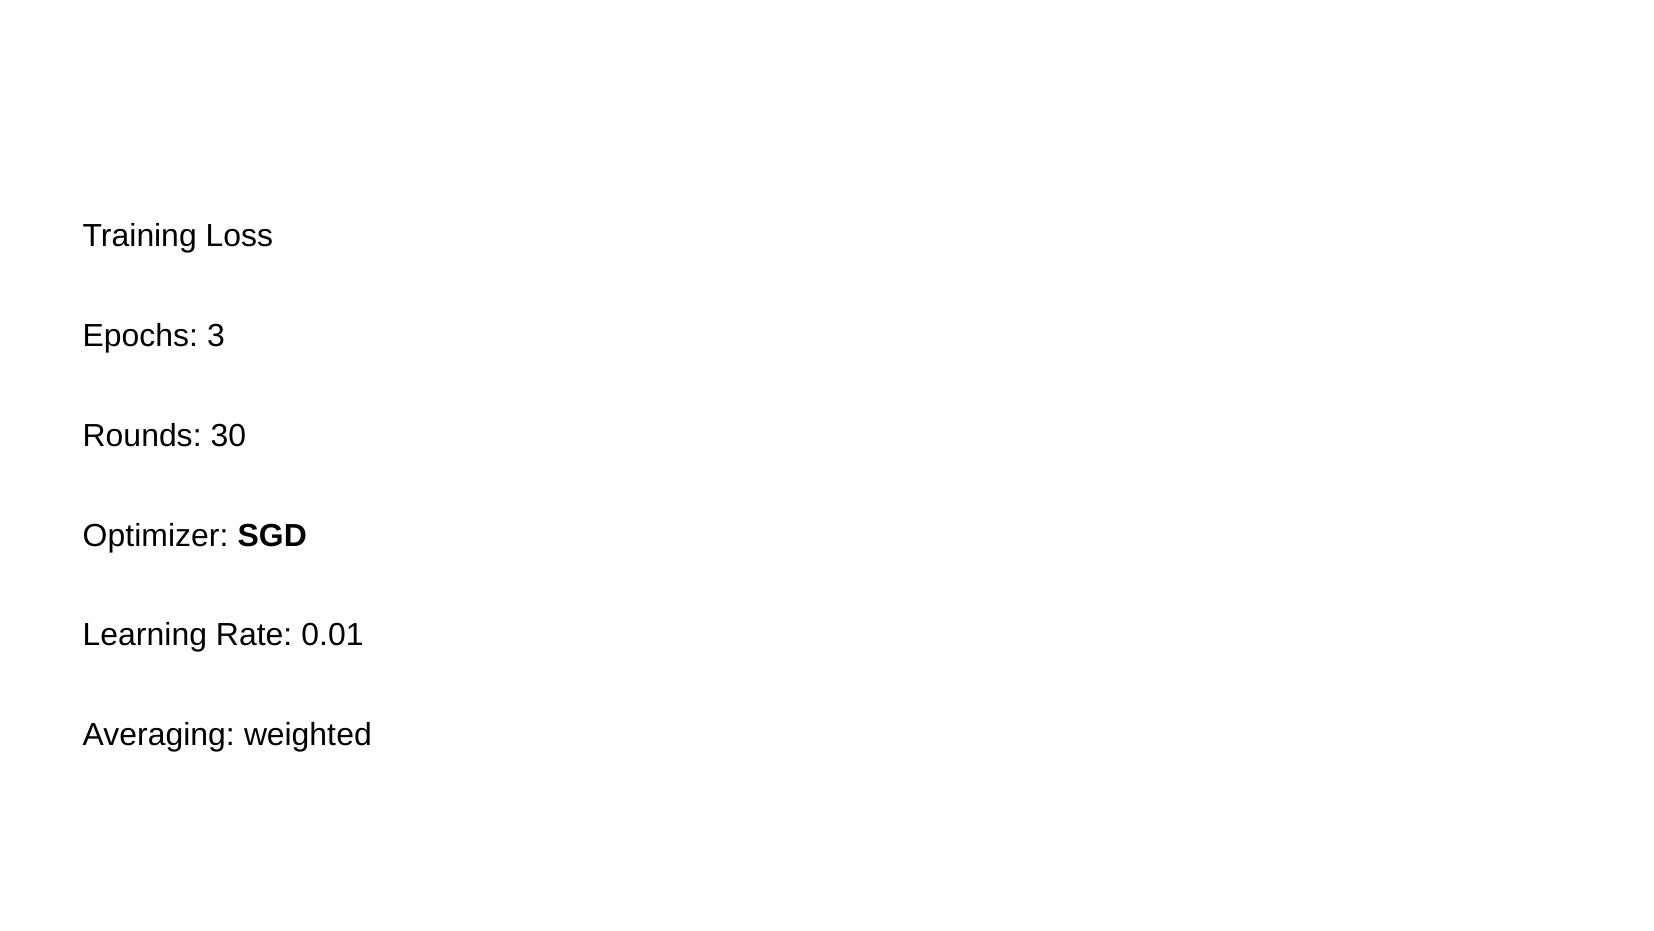

# Training Loss
Epochs: 3
Rounds: 30
Optimizer: SGD
Learning Rate: 0.01
Averaging: weighted